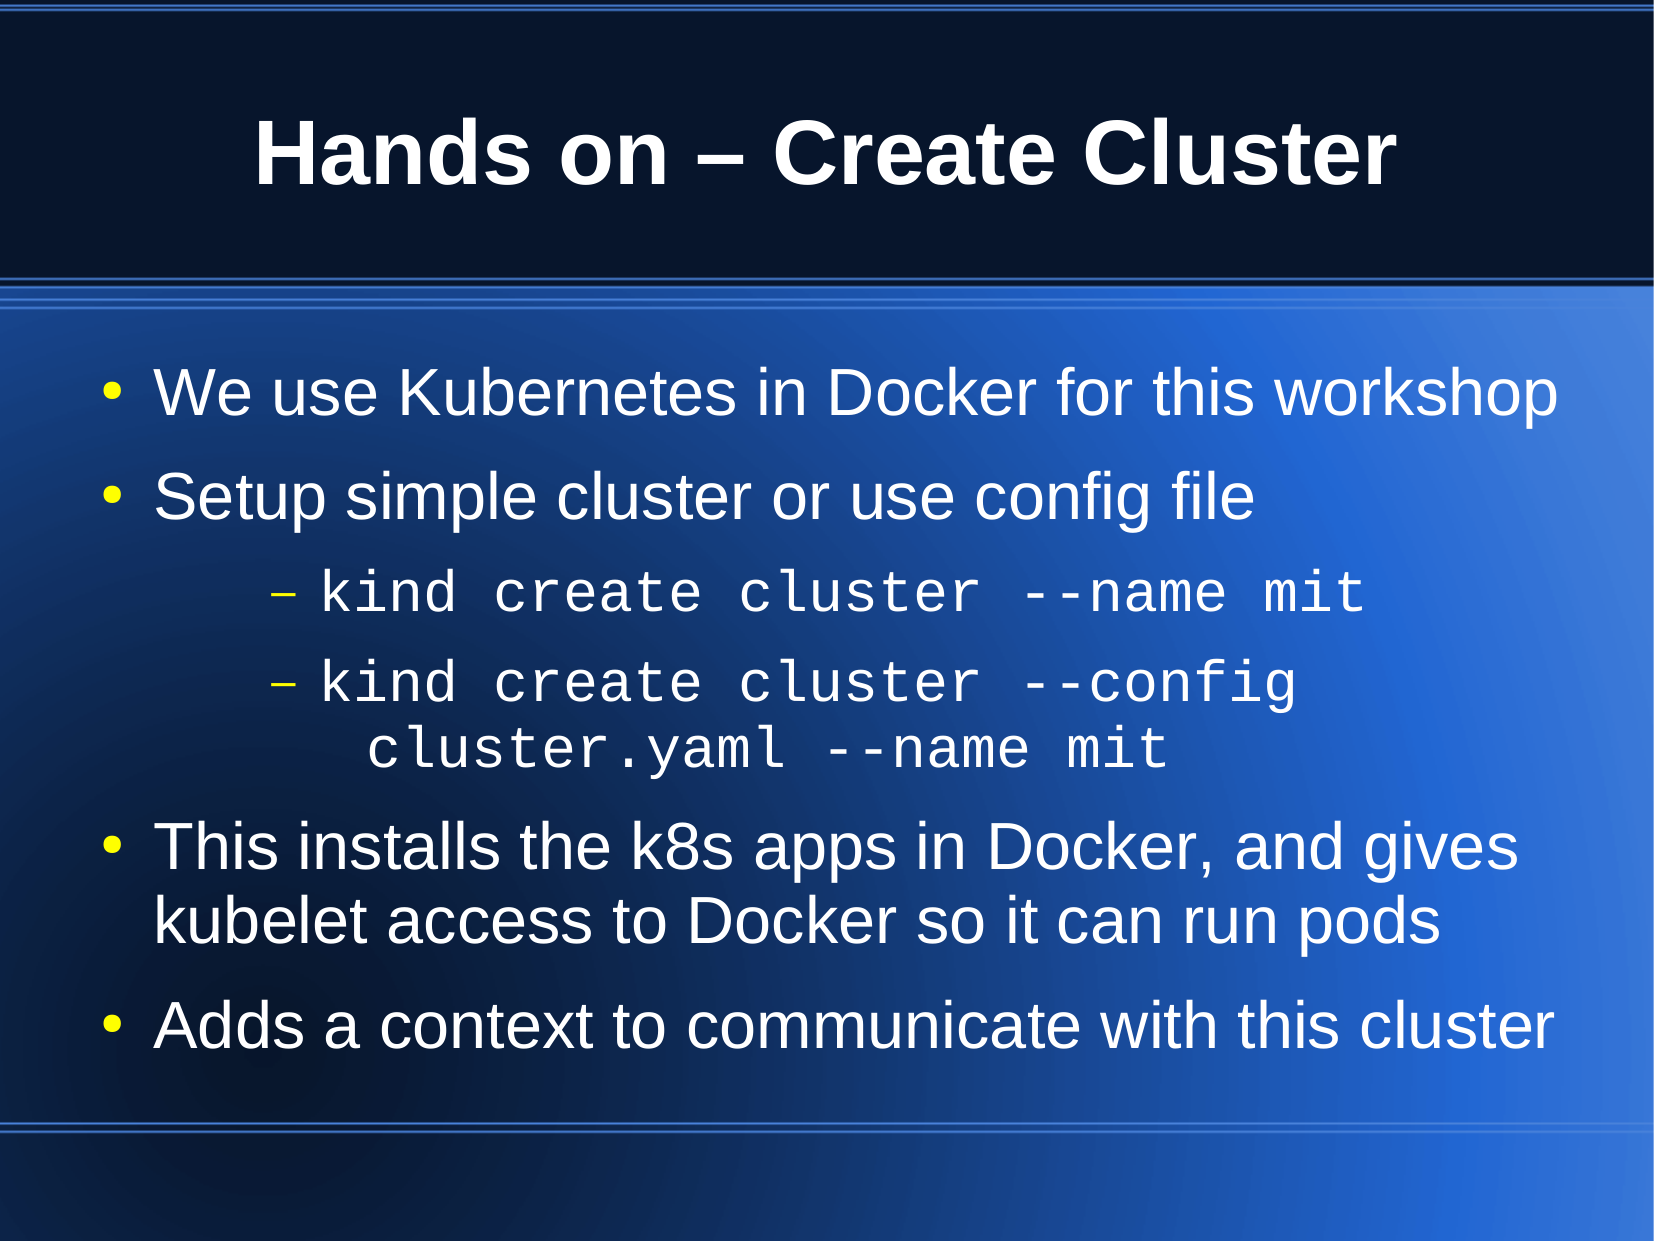

# Hands on – Create Cluster
We use Kubernetes in Docker for this workshop
Setup simple cluster or use config file
kind create cluster --name mit
kind create cluster --config cluster.yaml --name mit
This installs the k8s apps in Docker, and gives kubelet access to Docker so it can run pods
Adds a context to communicate with this cluster